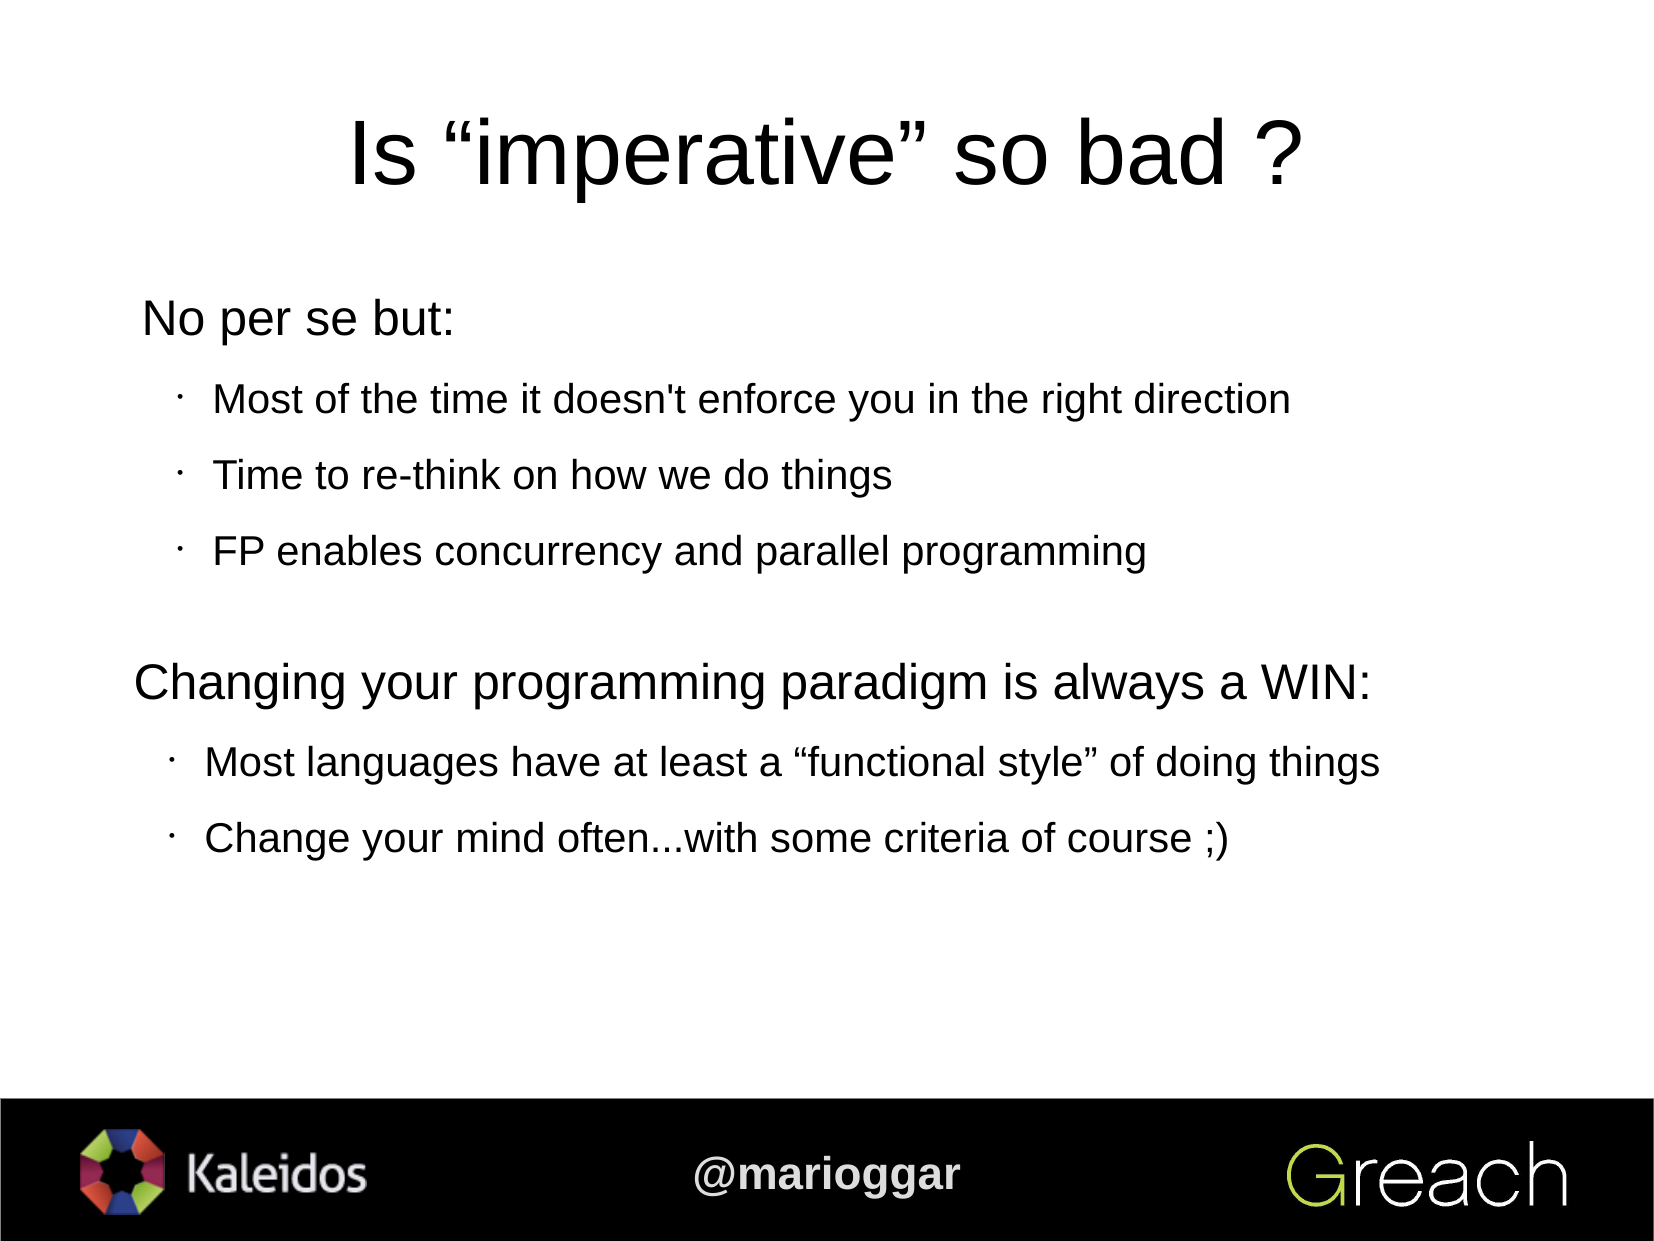

# Is “imperative” so bad ?
No per se but:
Most of the time it doesn't enforce you in the right direction
Time to re-think on how we do things
FP enables concurrency and parallel programming
Changing your programming paradigm is always a WIN:
Most languages have at least a “functional style” of doing things
Change your mind often...with some criteria of course ;)